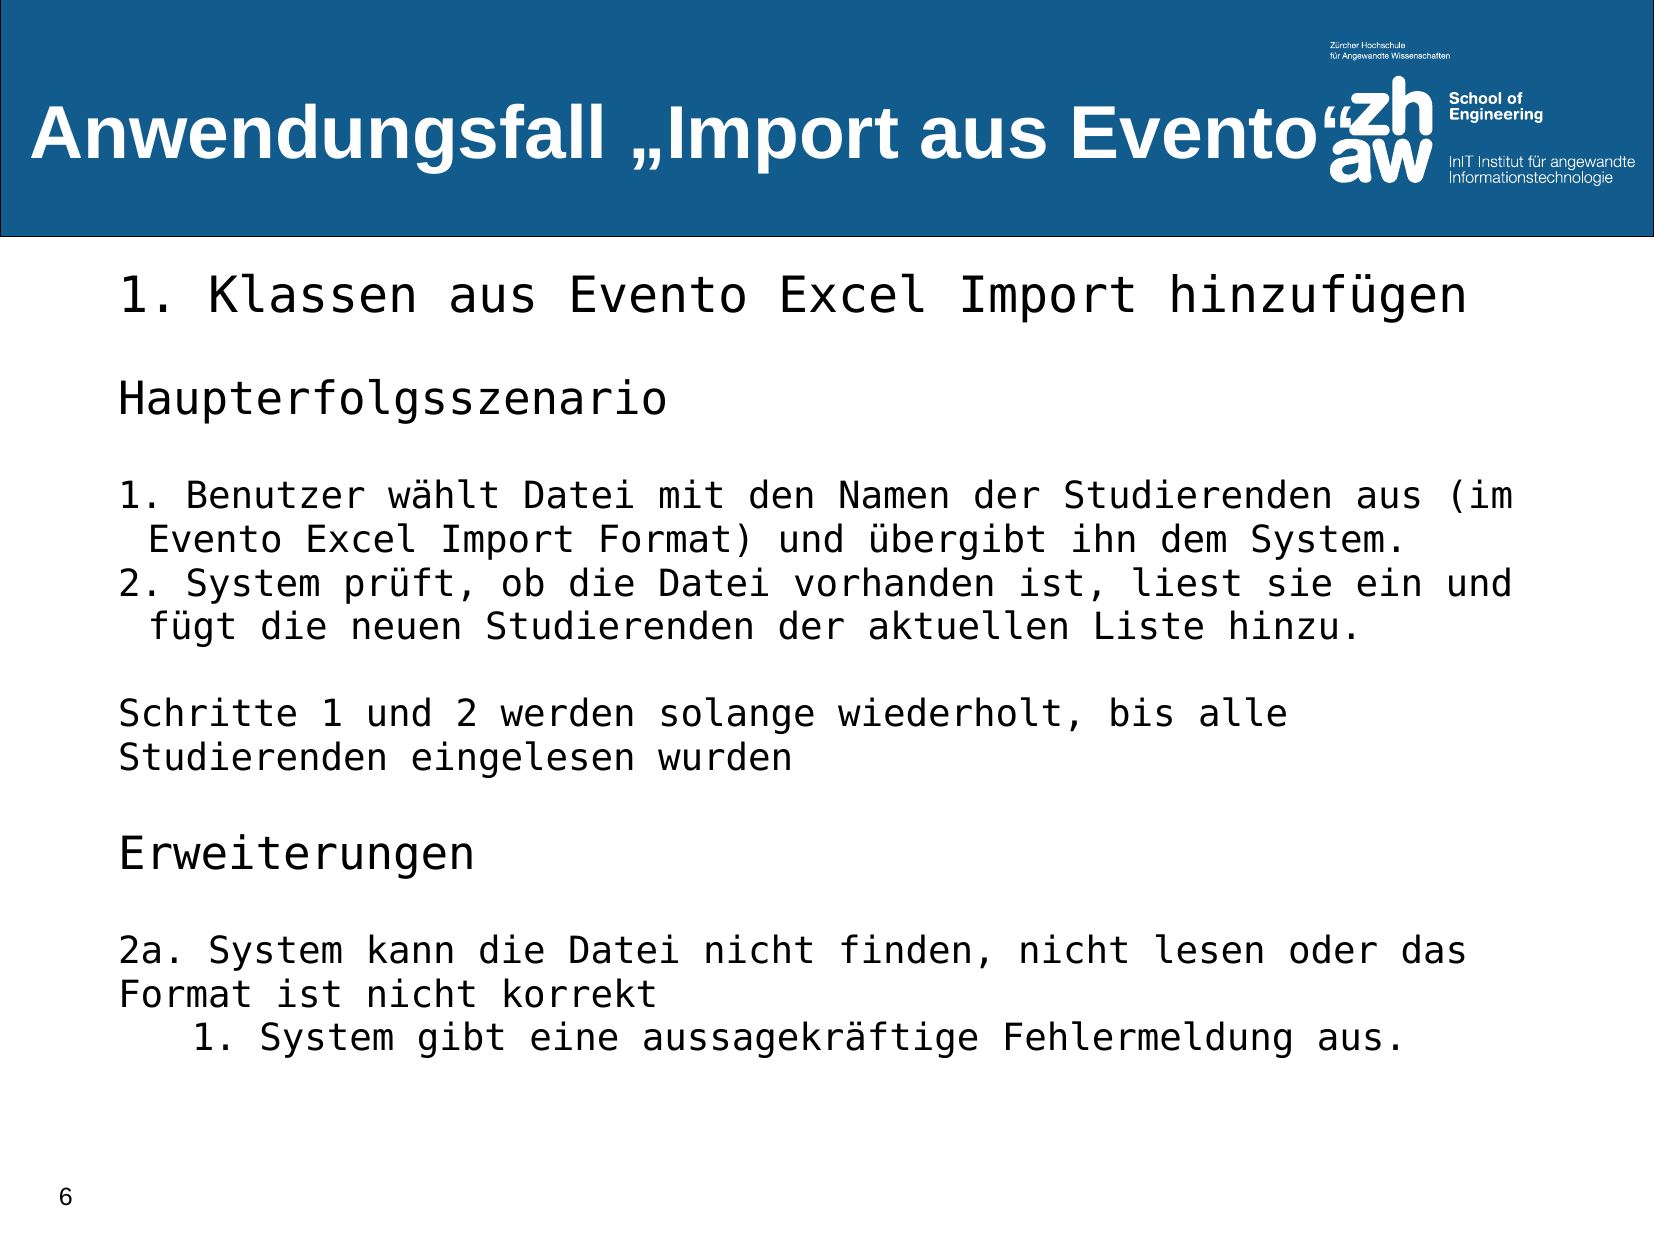

# Anwendungsfall „Import aus Evento“
1. Klassen aus Evento Excel Import hinzufügen
Haupterfolgsszenario
1. Benutzer wählt Datei mit den Namen der Studierenden aus (im Evento Excel Import Format) und übergibt ihn dem System.
2. System prüft, ob die Datei vorhanden ist, liest sie ein und fügt die neuen Studierenden der aktuellen Liste hinzu.
Schritte 1 und 2 werden solange wiederholt, bis alle Studierenden eingelesen wurden
Erweiterungen
2a. System kann die Datei nicht finden, nicht lesen oder das Format ist nicht korrekt
	1. System gibt eine aussagekräftige Fehlermeldung aus.